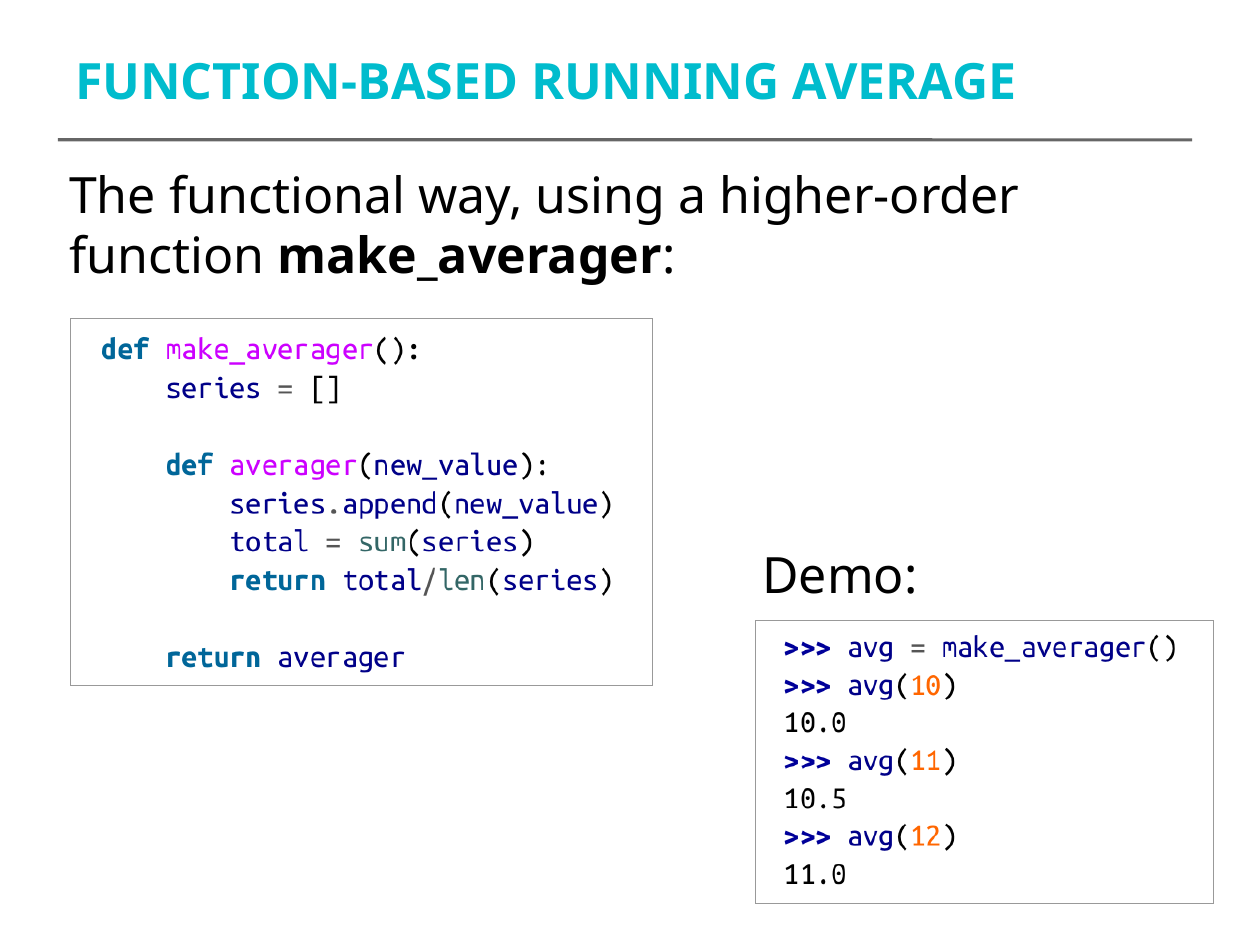

# FUNCTION-BASED RUNNING AVERAGE
The functional way, using a higher-order function make_averager:
Demo: